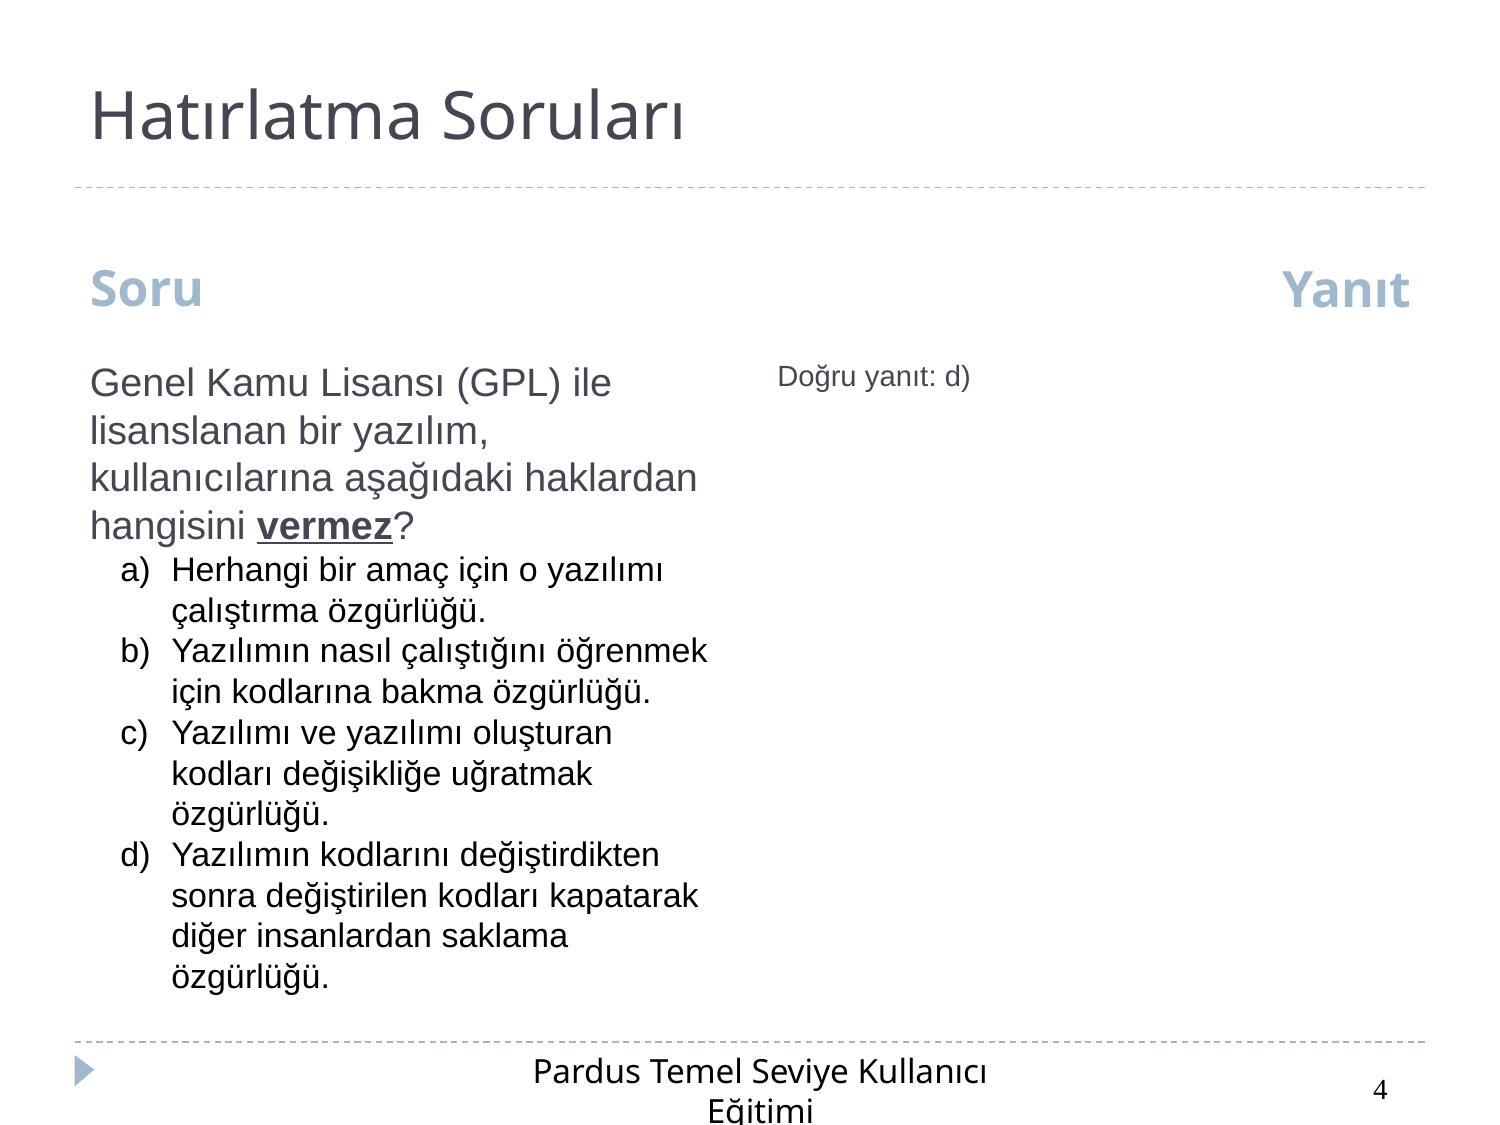

# Hatırlatma Soruları
Soru
Yanıt
Genel Kamu Lisansı (GPL) ile lisanslanan bir yazılım, kullanıcılarına aşağıdaki haklardan hangisini vermez?
Herhangi bir amaç için o yazılımı çalıştırma özgürlüğü.
Yazılımın nasıl çalıştığını öğrenmek için kodlarına bakma özgürlüğü.
Yazılımı ve yazılımı oluşturan kodları değişikliğe uğratmak özgürlüğü.
Yazılımın kodlarını değiştirdikten sonra değiştirilen kodları kapatarak diğer insanlardan saklama özgürlüğü.
Doğru yanıt: d)